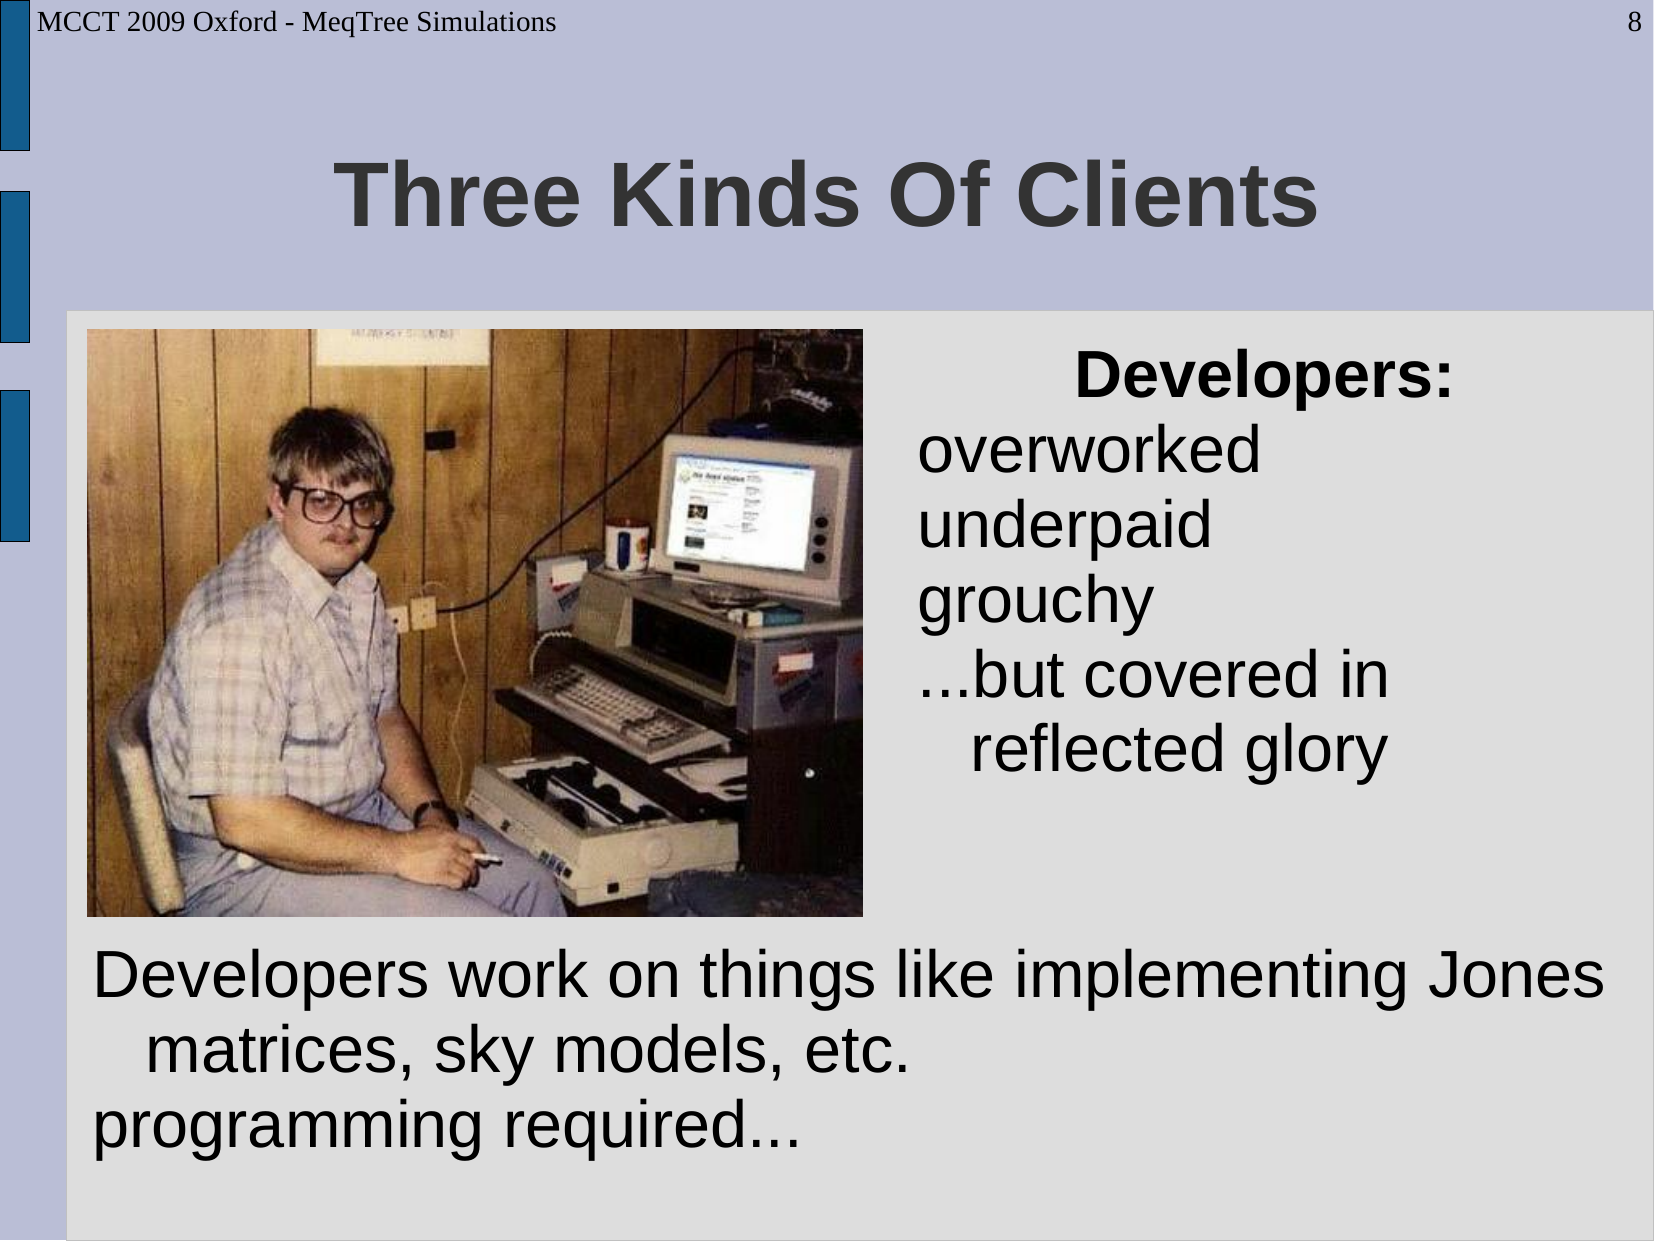

MCCT 2009 Oxford - MeqTree Simulations
8
# Three Kinds Of Clients
Developers:
overworked
underpaid
grouchy
...but covered in reflected glory
Developers work on things like implementing Jones matrices, sky models, etc.
programming required...